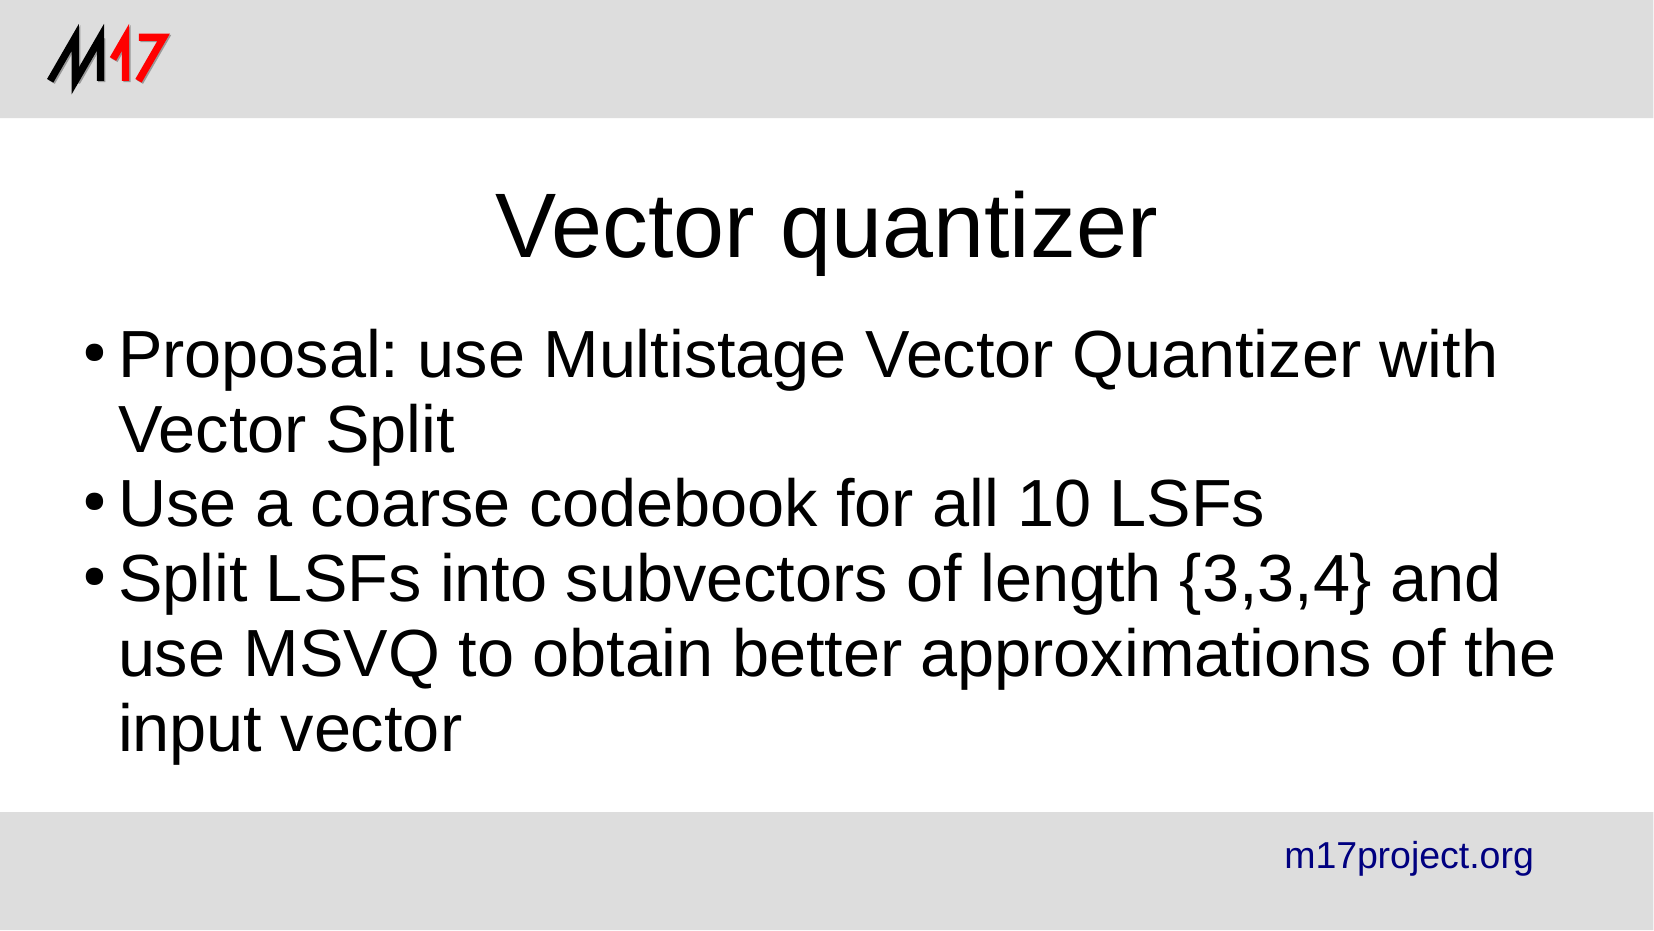

# Vector quantizer
Proposal: use Multistage Vector Quantizer with Vector Split
Use a coarse codebook for all 10 LSFs
Split LSFs into subvectors of length {3,3,4} and use MSVQ to obtain better approximations of the input vector
m17project.org